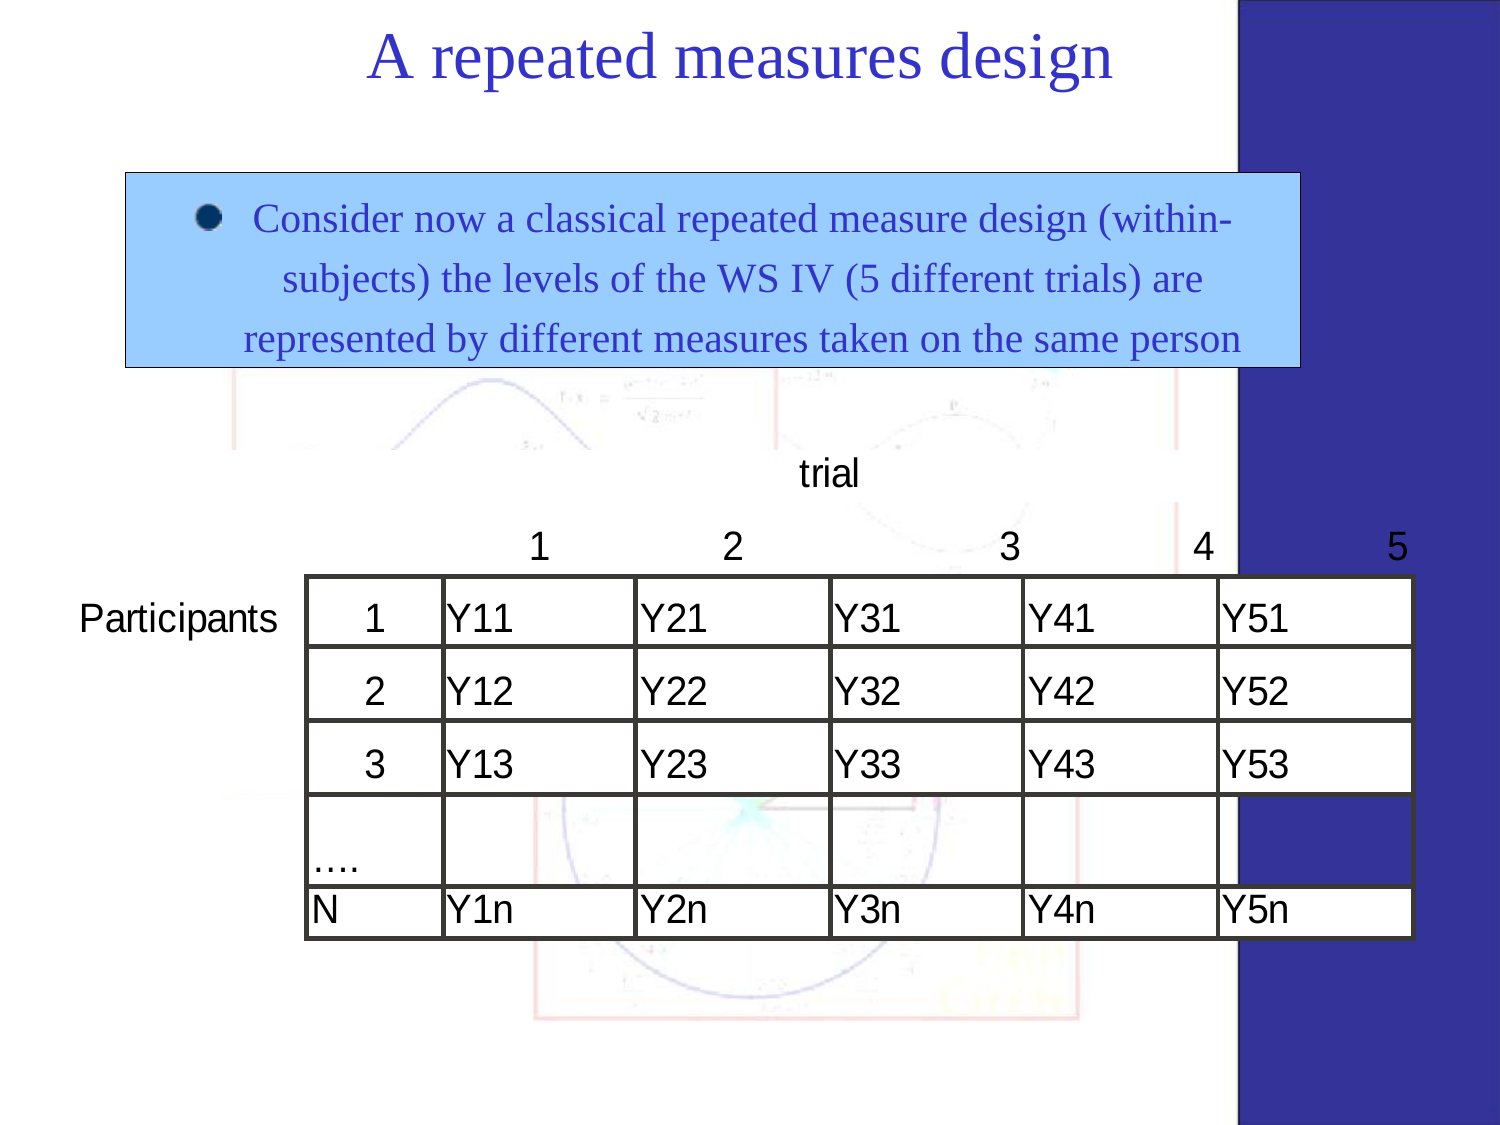

# A repeated measures design
Consider now a classical repeated measure design (within-subjects) the levels of the WS IV (5 different trials) are represented by different measures taken on the same person